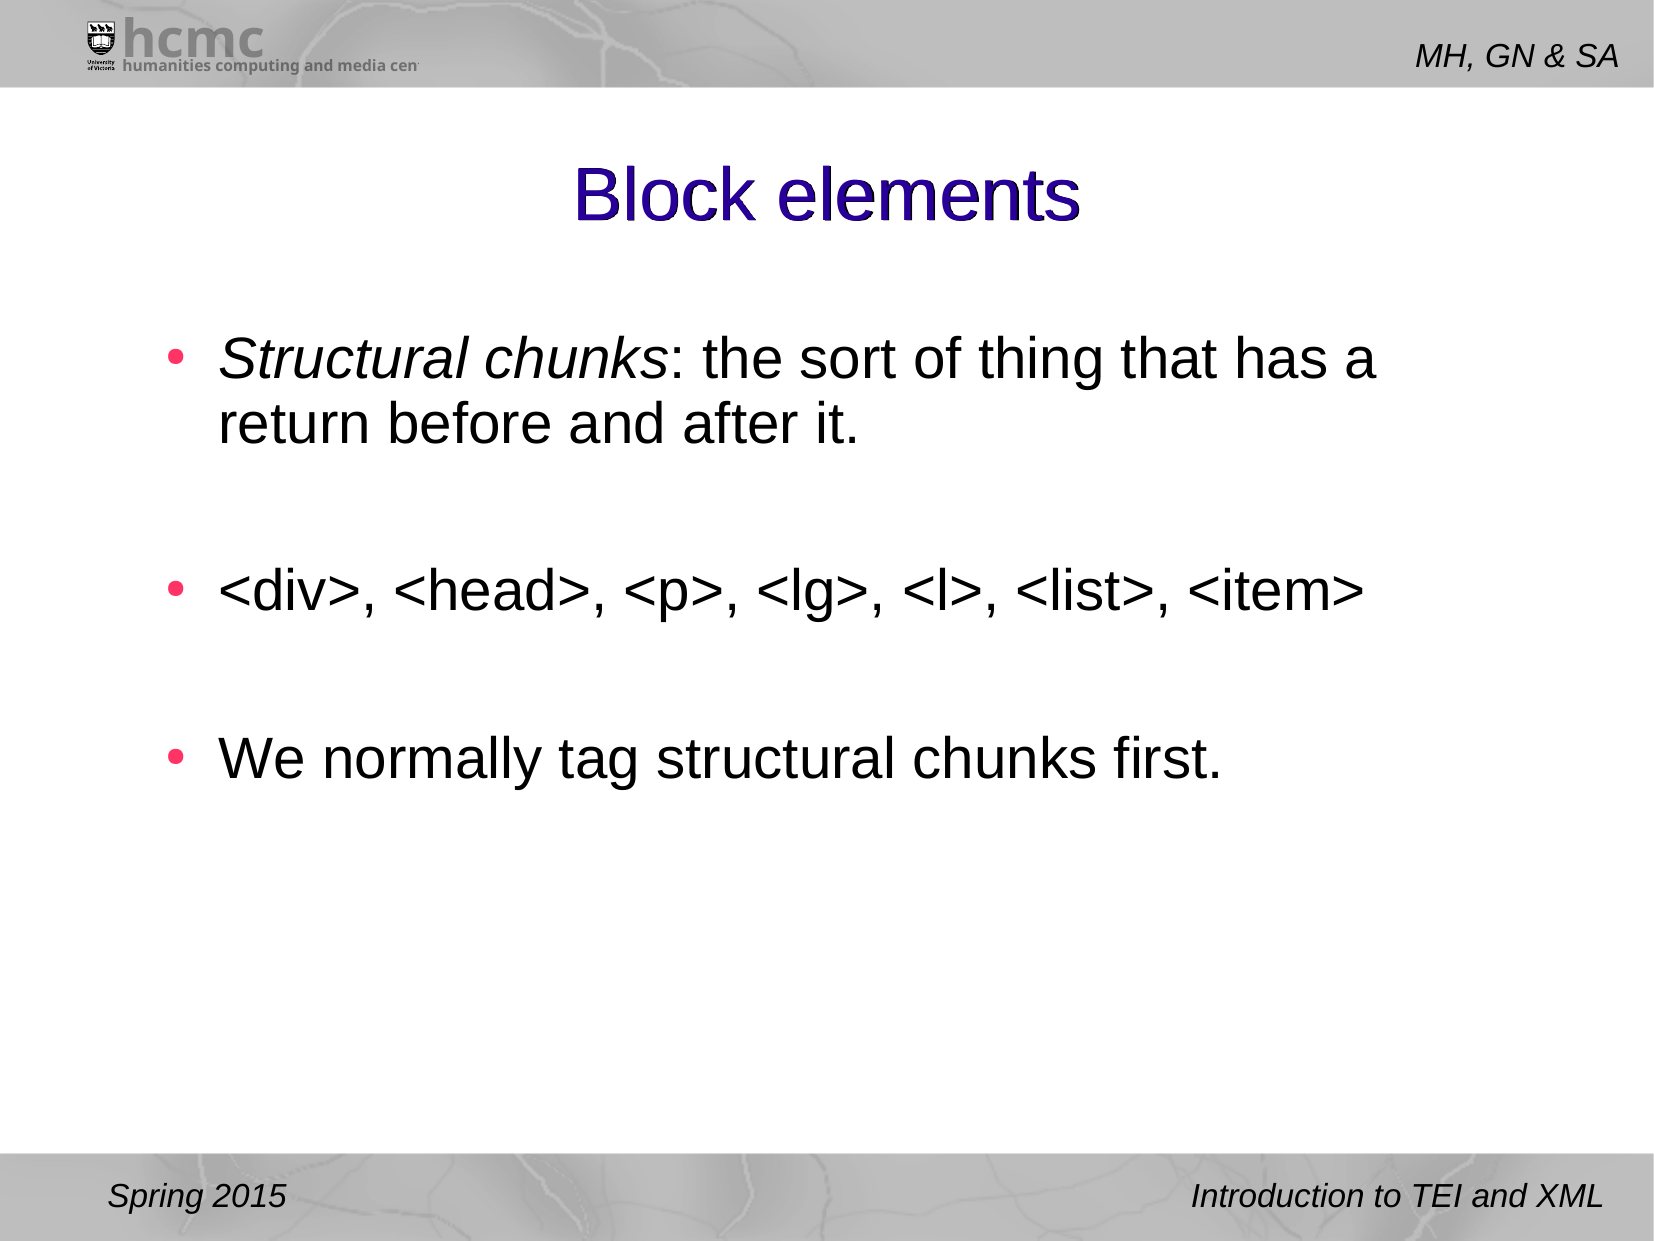

# Block elements
Structural chunks: the sort of thing that has a return before and after it.
<div>, <head>, <p>, <lg>, <l>, <list>, <item>
We normally tag structural chunks first.